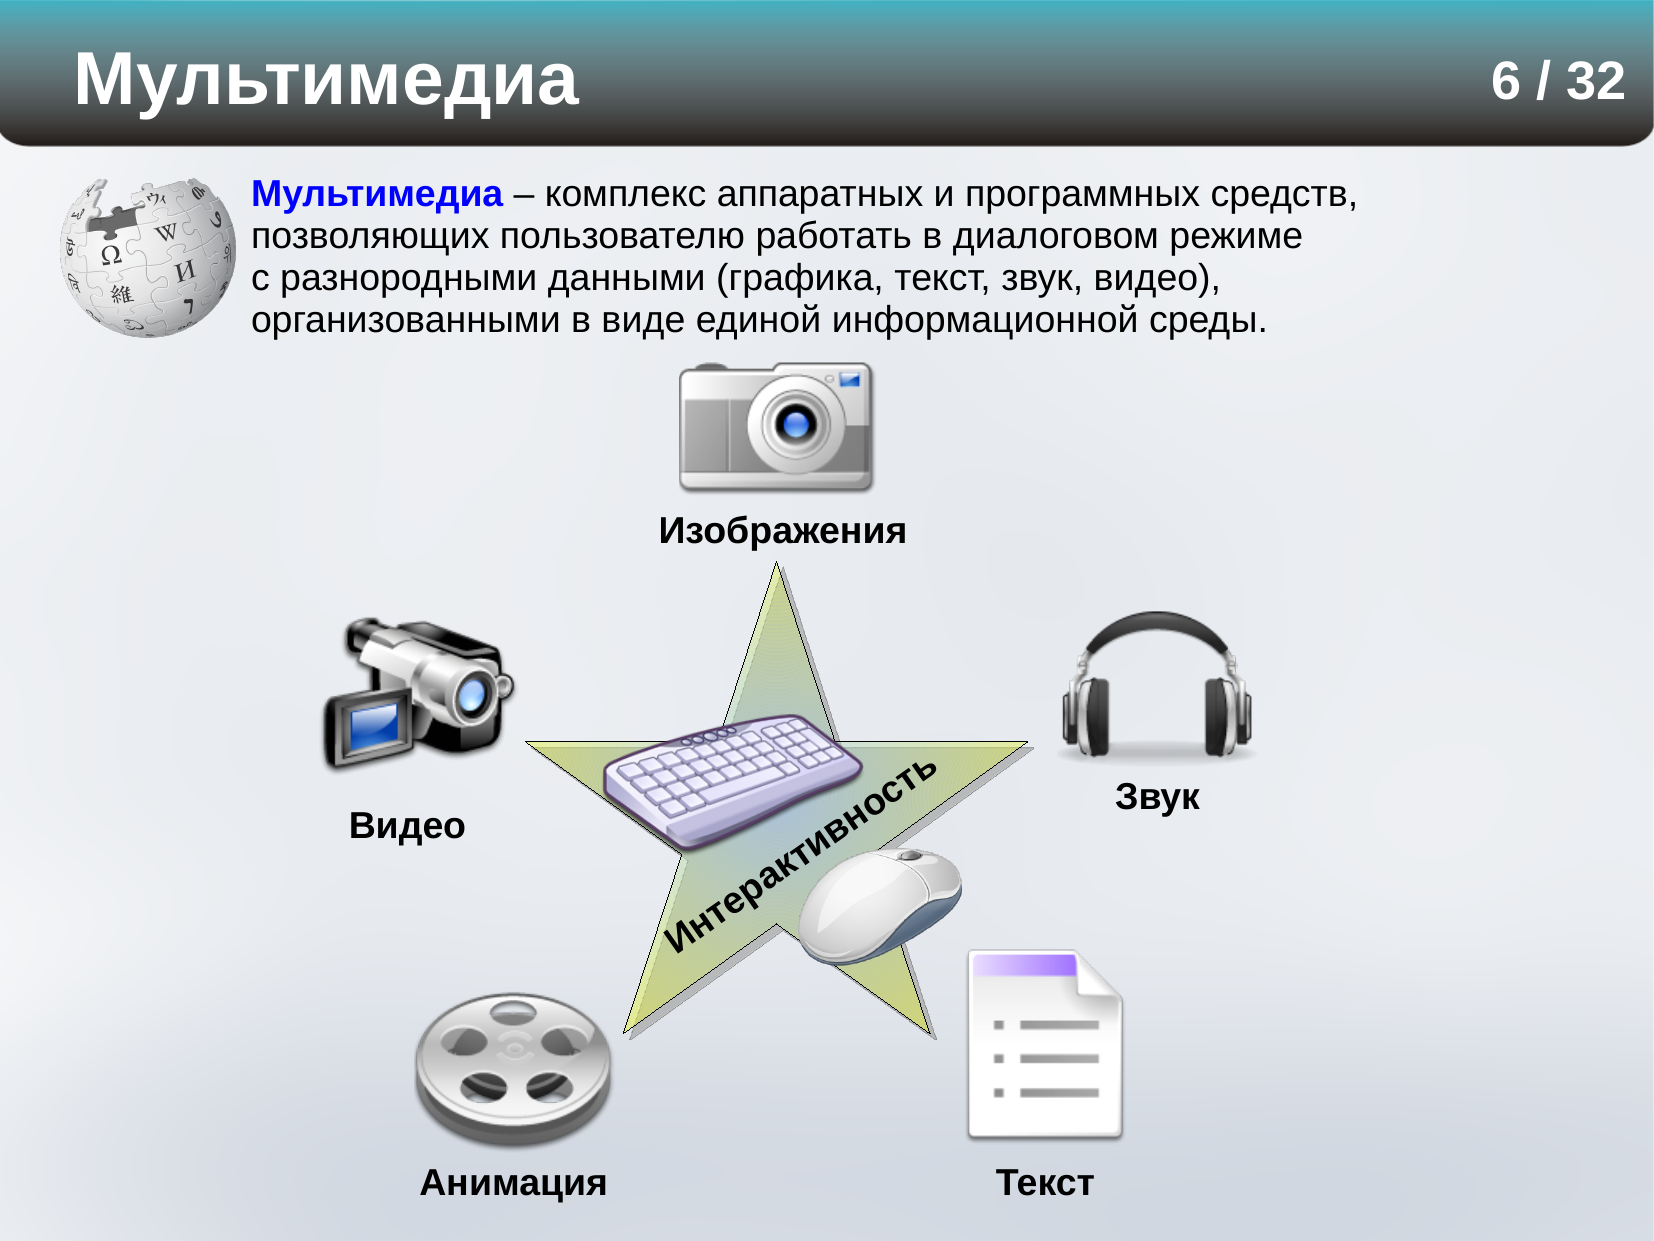

Мультимедиа
Мультимедиа – комплекс аппаратных и программных средств,
позволяющих пользователю работать в диалоговом режиме
с разнородными данными (графика, текст, звук, видео),
организованными в виде единой информационной среды.
Изображения
Звук
Видео
Интерактивность
Анимация
Текст